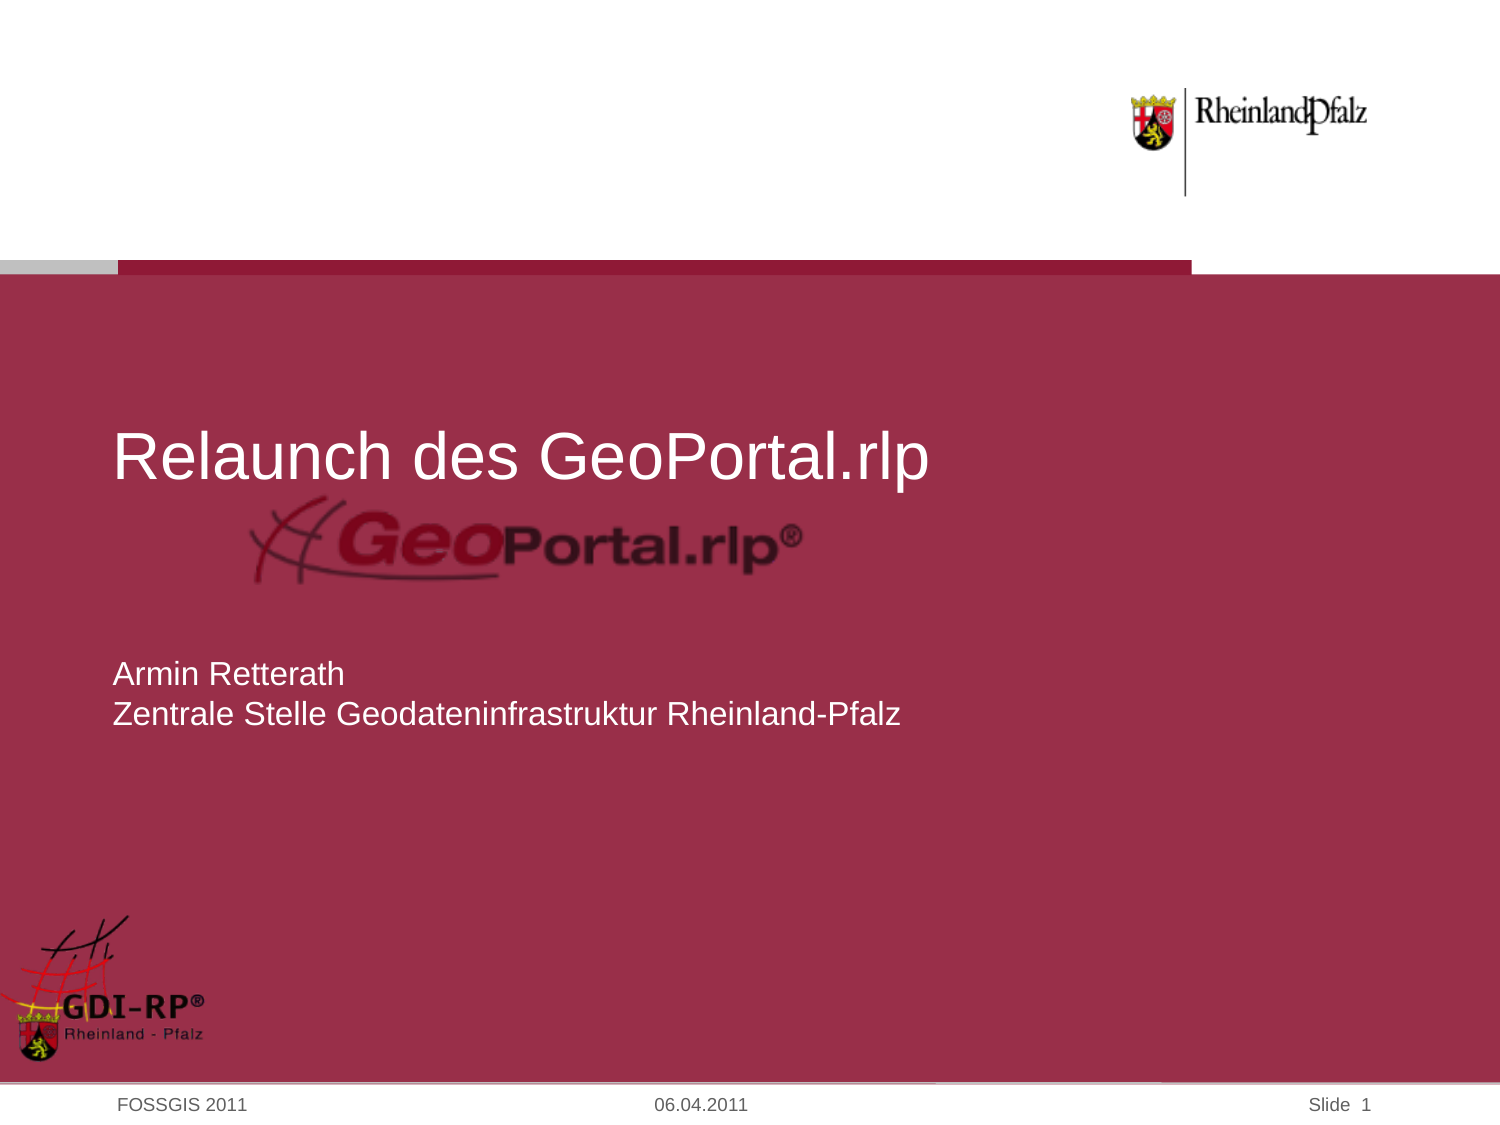

Relaunch des GeoPortal.rlp
Armin Retterath
Zentrale Stelle Geodateninfrastruktur Rheinland-Pfalz